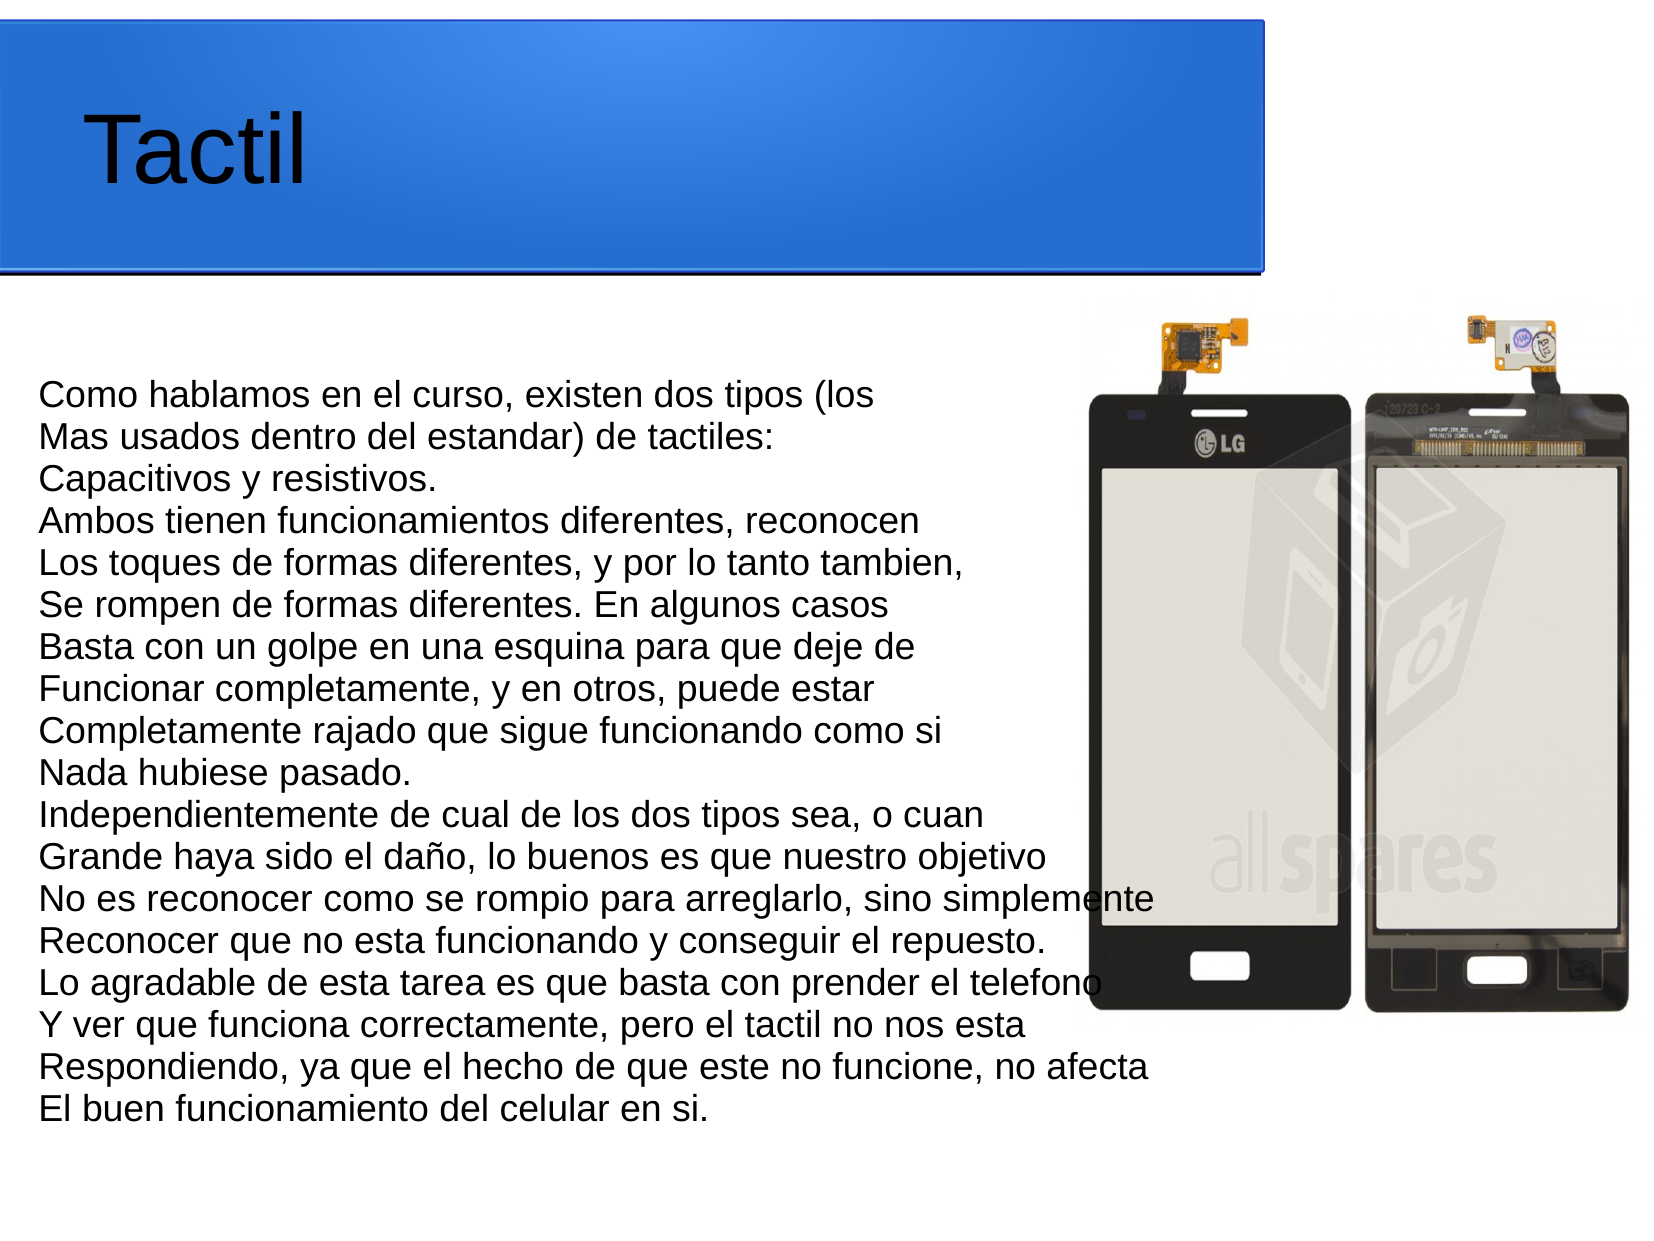

# Tactil
Como hablamos en el curso, existen dos tipos (los
Mas usados dentro del estandar) de tactiles:
Capacitivos y resistivos.
Ambos tienen funcionamientos diferentes, reconocen
Los toques de formas diferentes, y por lo tanto tambien,
Se rompen de formas diferentes. En algunos casos
Basta con un golpe en una esquina para que deje de
Funcionar completamente, y en otros, puede estar
Completamente rajado que sigue funcionando como si
Nada hubiese pasado.
Independientemente de cual de los dos tipos sea, o cuan
Grande haya sido el daño, lo buenos es que nuestro objetivo
No es reconocer como se rompio para arreglarlo, sino simplemente
Reconocer que no esta funcionando y conseguir el repuesto.
Lo agradable de esta tarea es que basta con prender el telefono
Y ver que funciona correctamente, pero el tactil no nos esta
Respondiendo, ya que el hecho de que este no funcione, no afecta
El buen funcionamiento del celular en si.